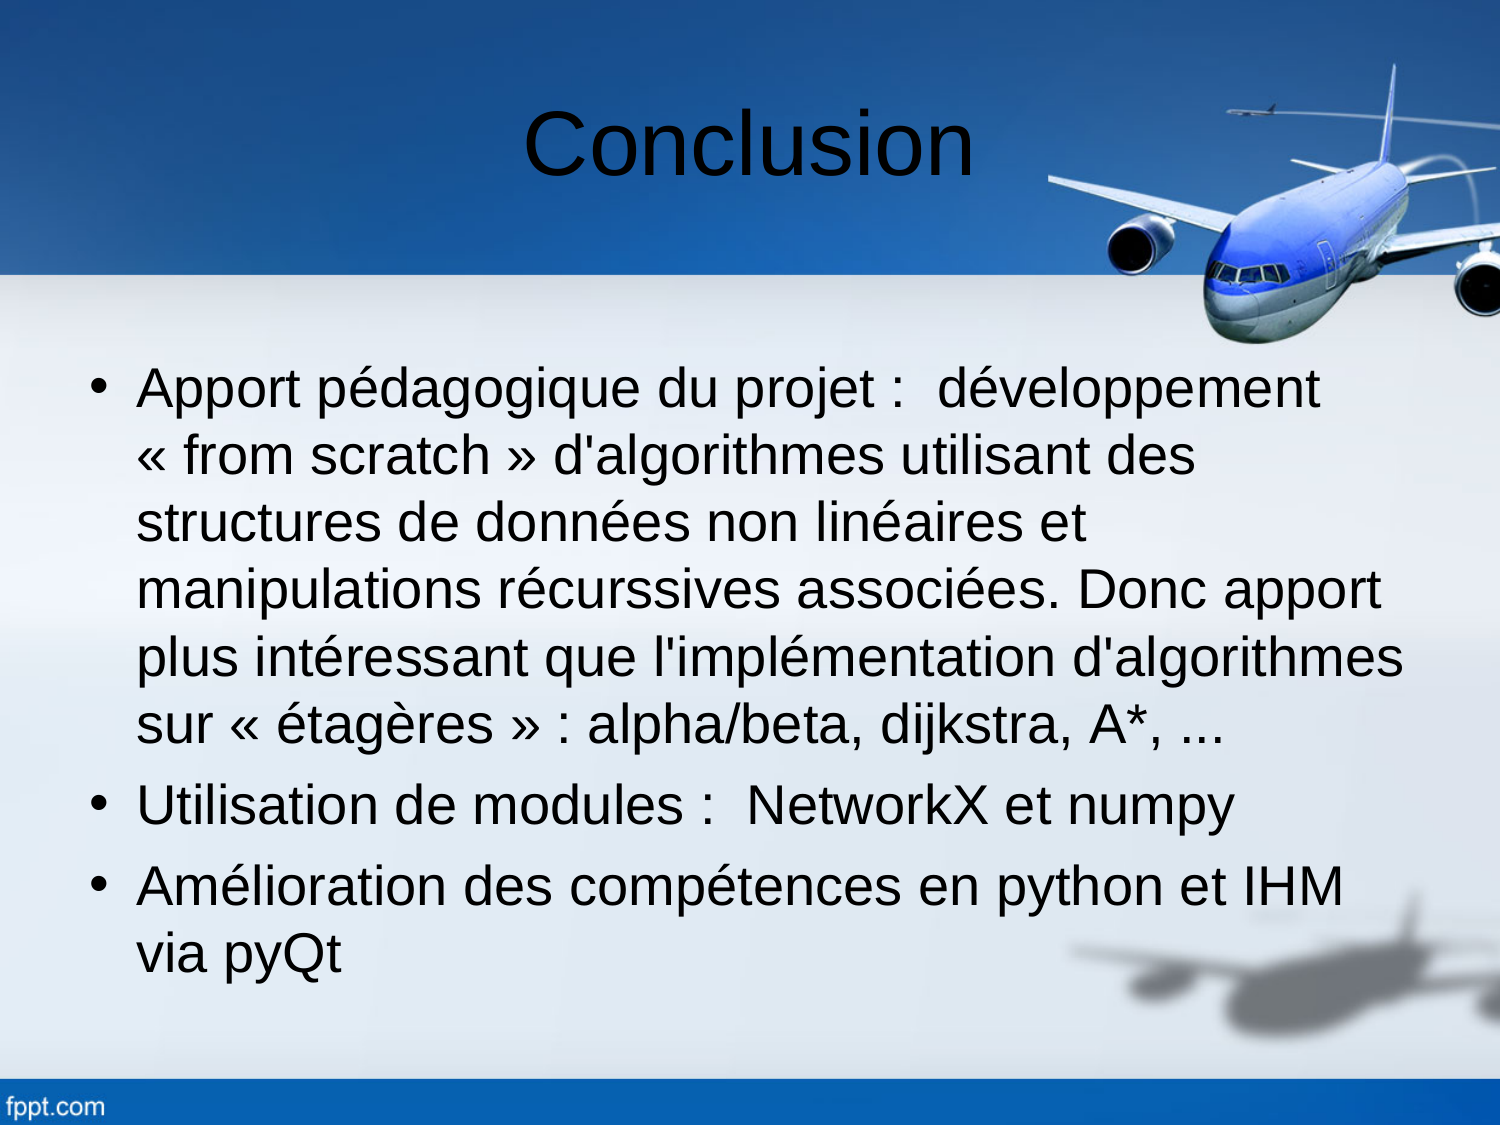

# Conclusion
Apport pédagogique du projet : développement « from scratch » d'algorithmes utilisant des structures de données non linéaires et manipulations récurssives associées. Donc apport plus intéressant que l'implémentation d'algorithmes sur « étagères » : alpha/beta, dijkstra, A*, ...
Utilisation de modules : NetworkX et numpy
Amélioration des compétences en python et IHM via pyQt